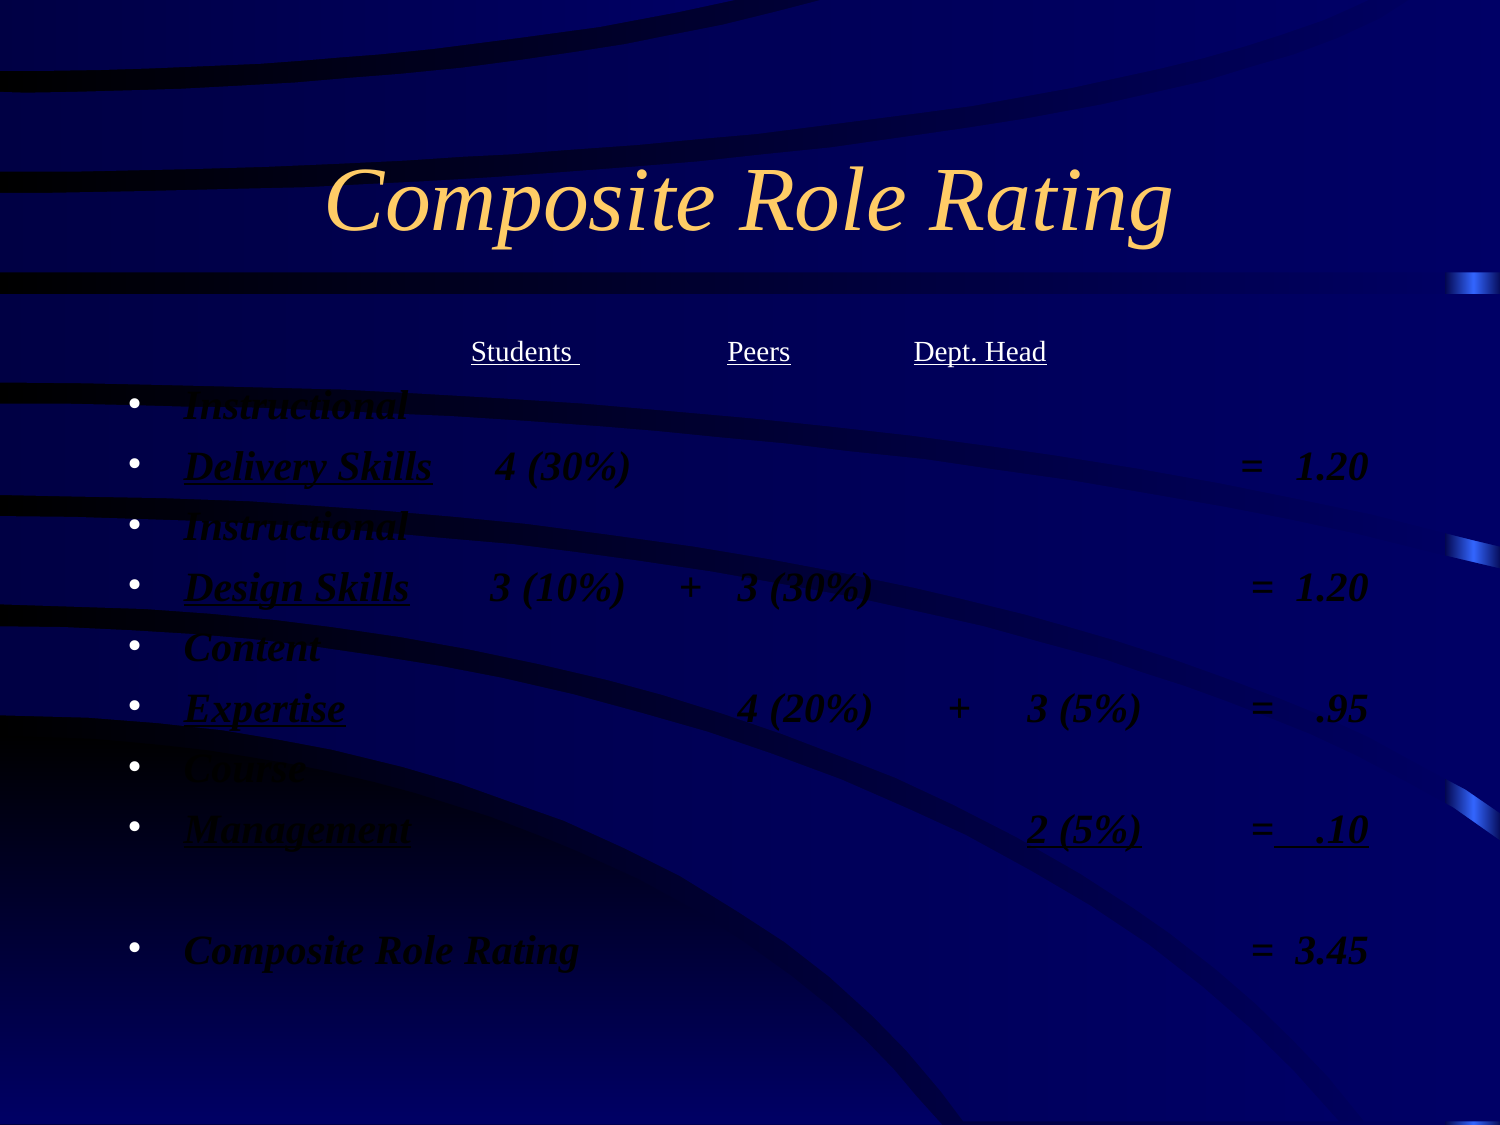

# Composite Role Rating
 Students 	Peers	 Dept. Head
Instructional
Delivery Skills 4 (30%)		 		 = 1.20
Instructional
Design Skills	 3 (10%) +	 3 (30%)		 	 = 1.20
Content
Expertise			 4 (20%) +	3 (5%)	 = .95
Course
Management					2 (5%)	 = .10
Composite Role Rating				 = 3.45